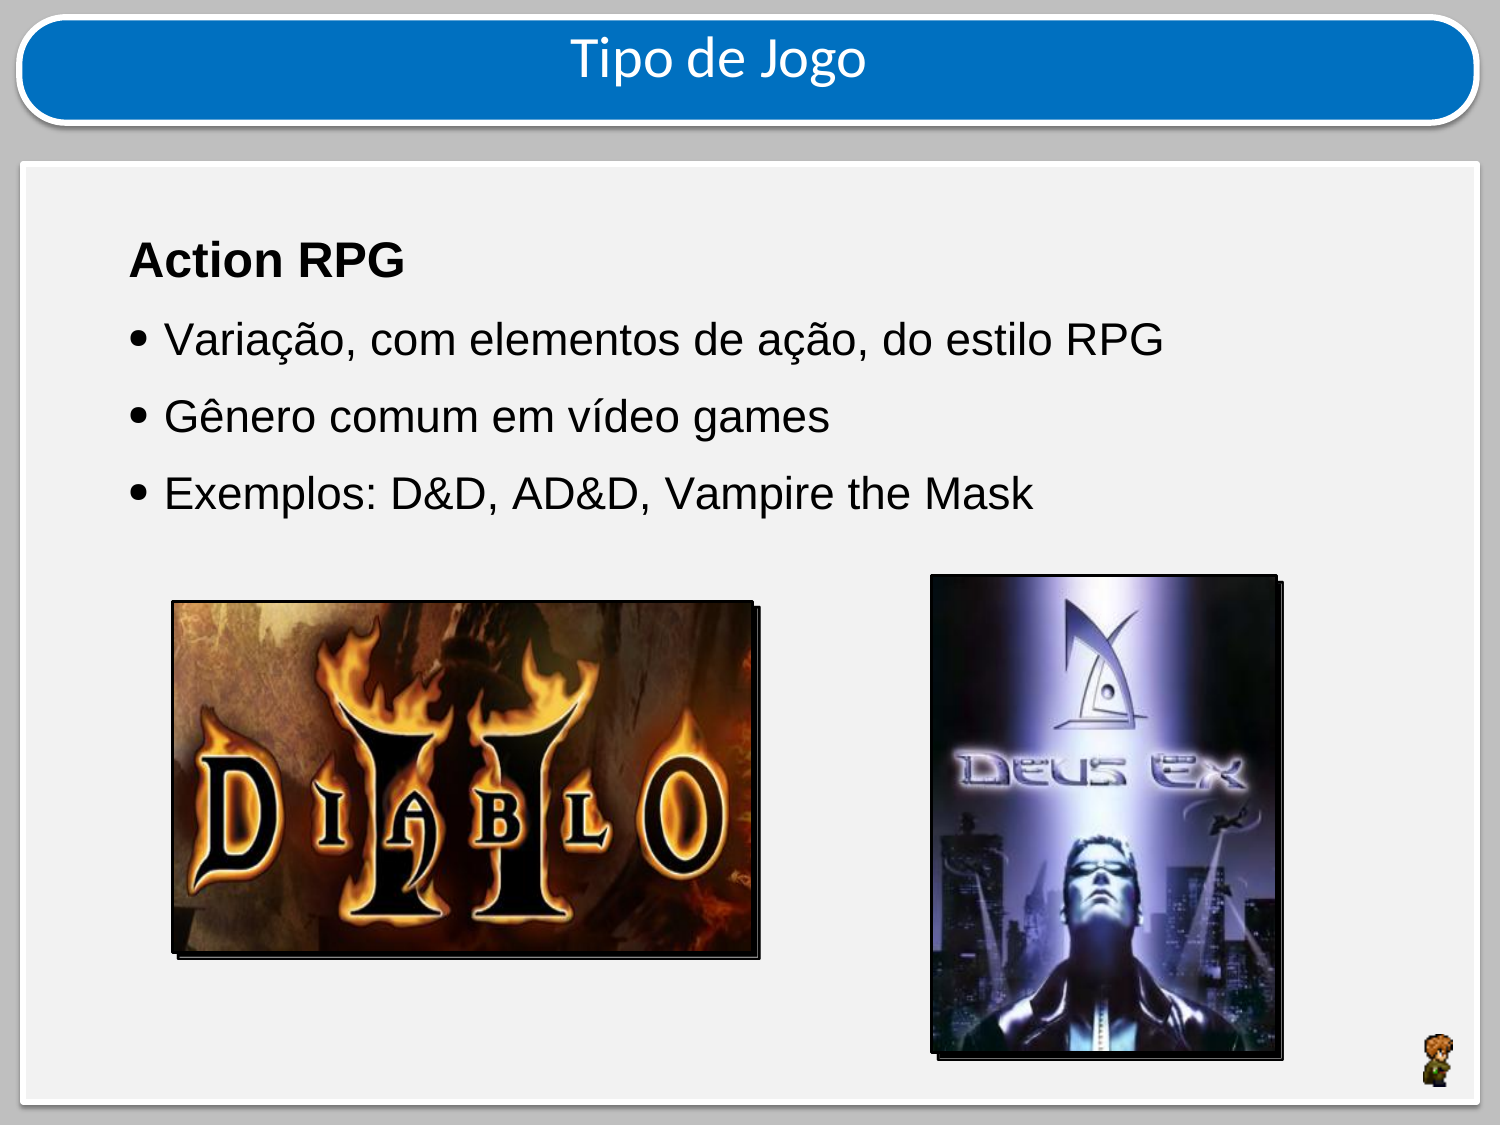

Tipo de Jogo
Action RPG
Variação, com elementos de ação, do estilo RPG
Gênero comum em vídeo games
Exemplos: D&D, AD&D, Vampire the Mask